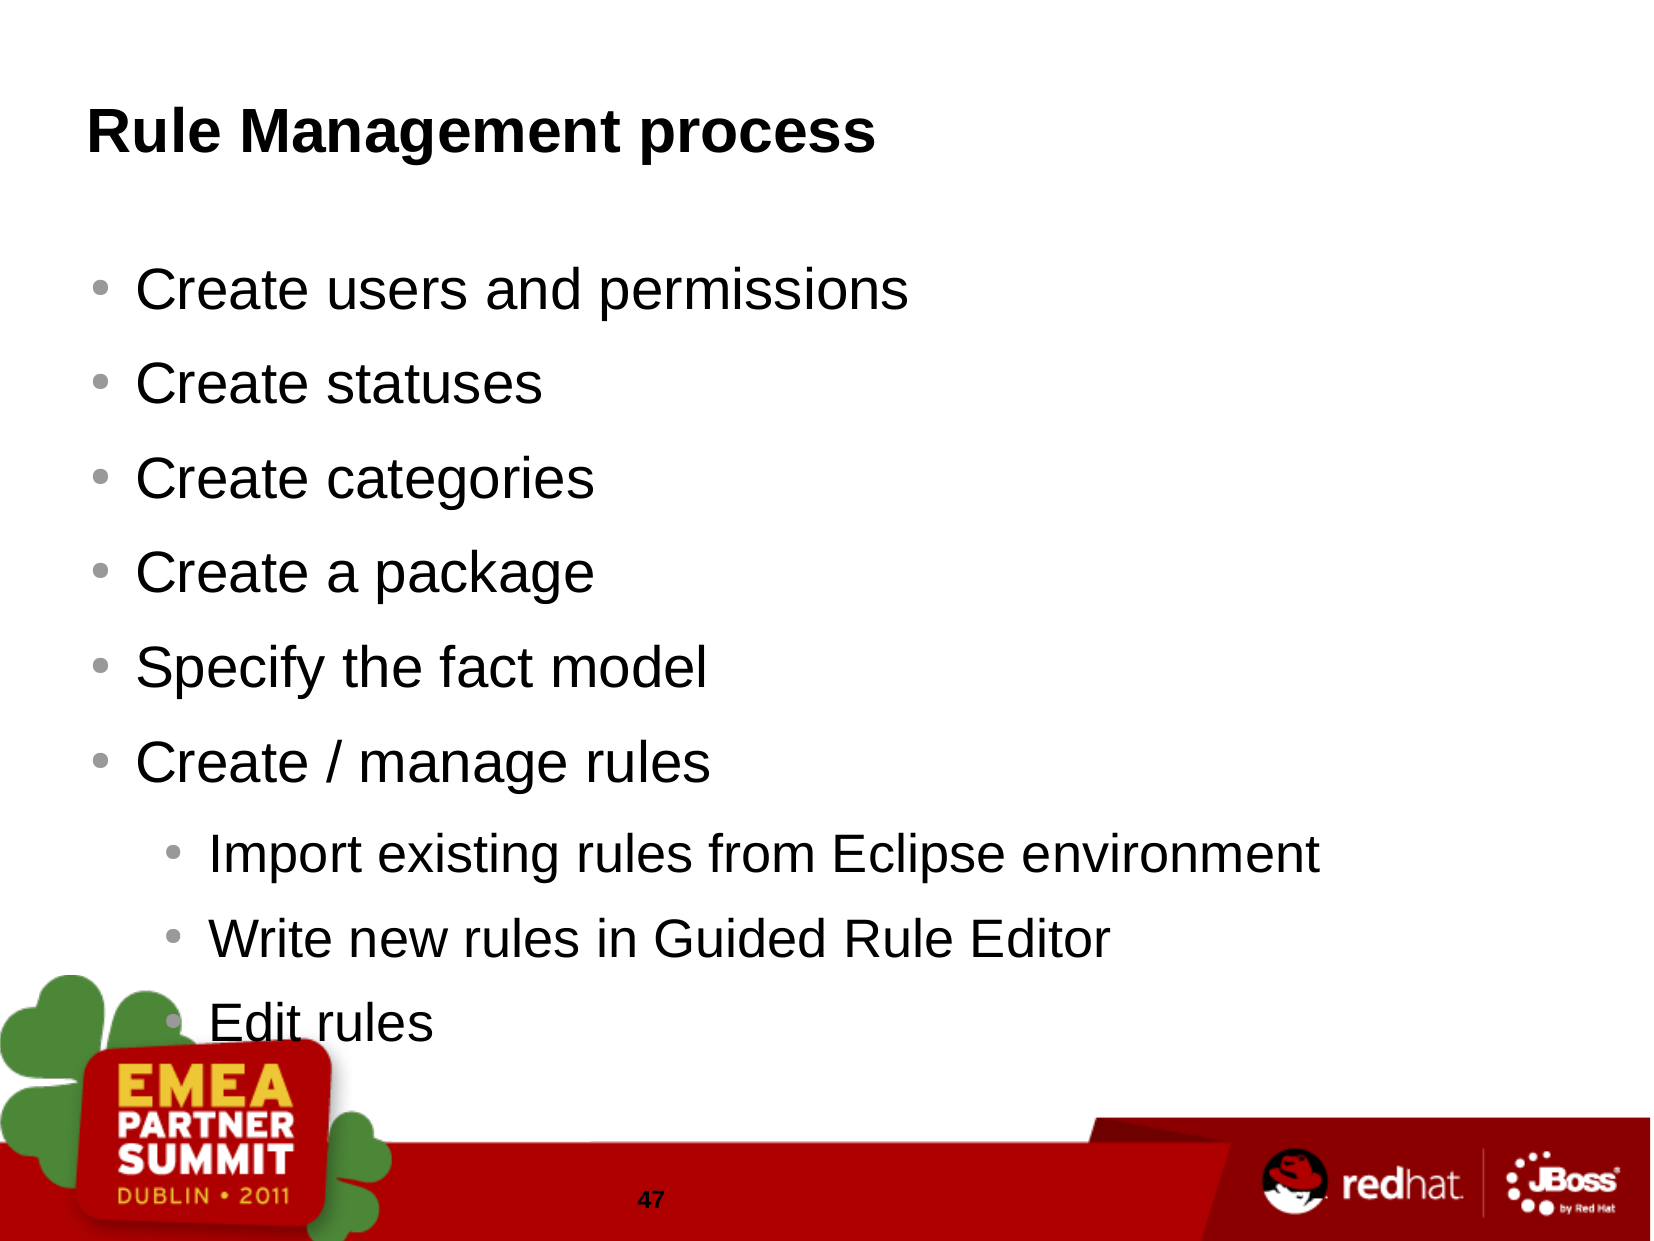

# Rule Management process
Create users and permissions
Create statuses
Create categories
Create a package
Specify the fact model
Create / manage rules
Import existing rules from Eclipse environment
Write new rules in Guided Rule Editor
Edit rules